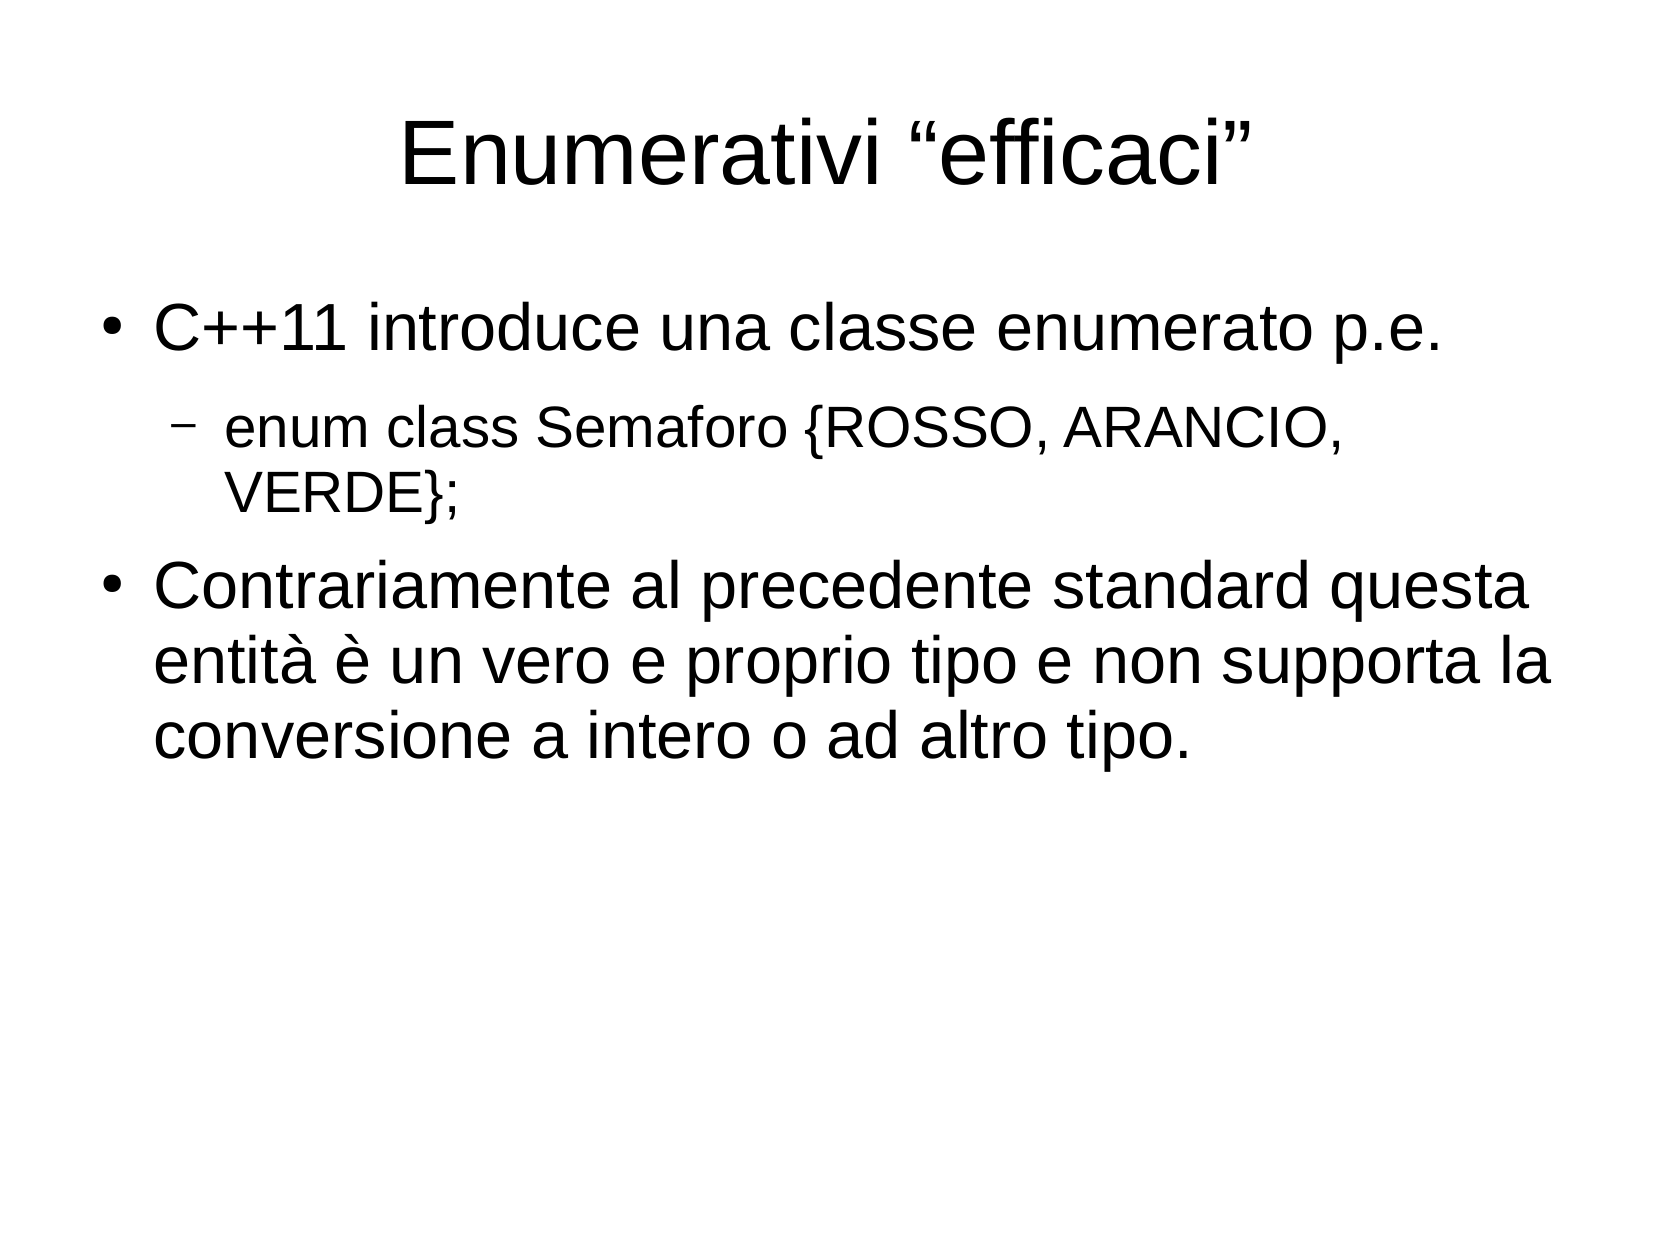

# Enumerativi “efficaci”
C++11 introduce una classe enumerato p.e.
enum class Semaforo {ROSSO, ARANCIO, VERDE};
Contrariamente al precedente standard questa entità è un vero e proprio tipo e non supporta la conversione a intero o ad altro tipo.